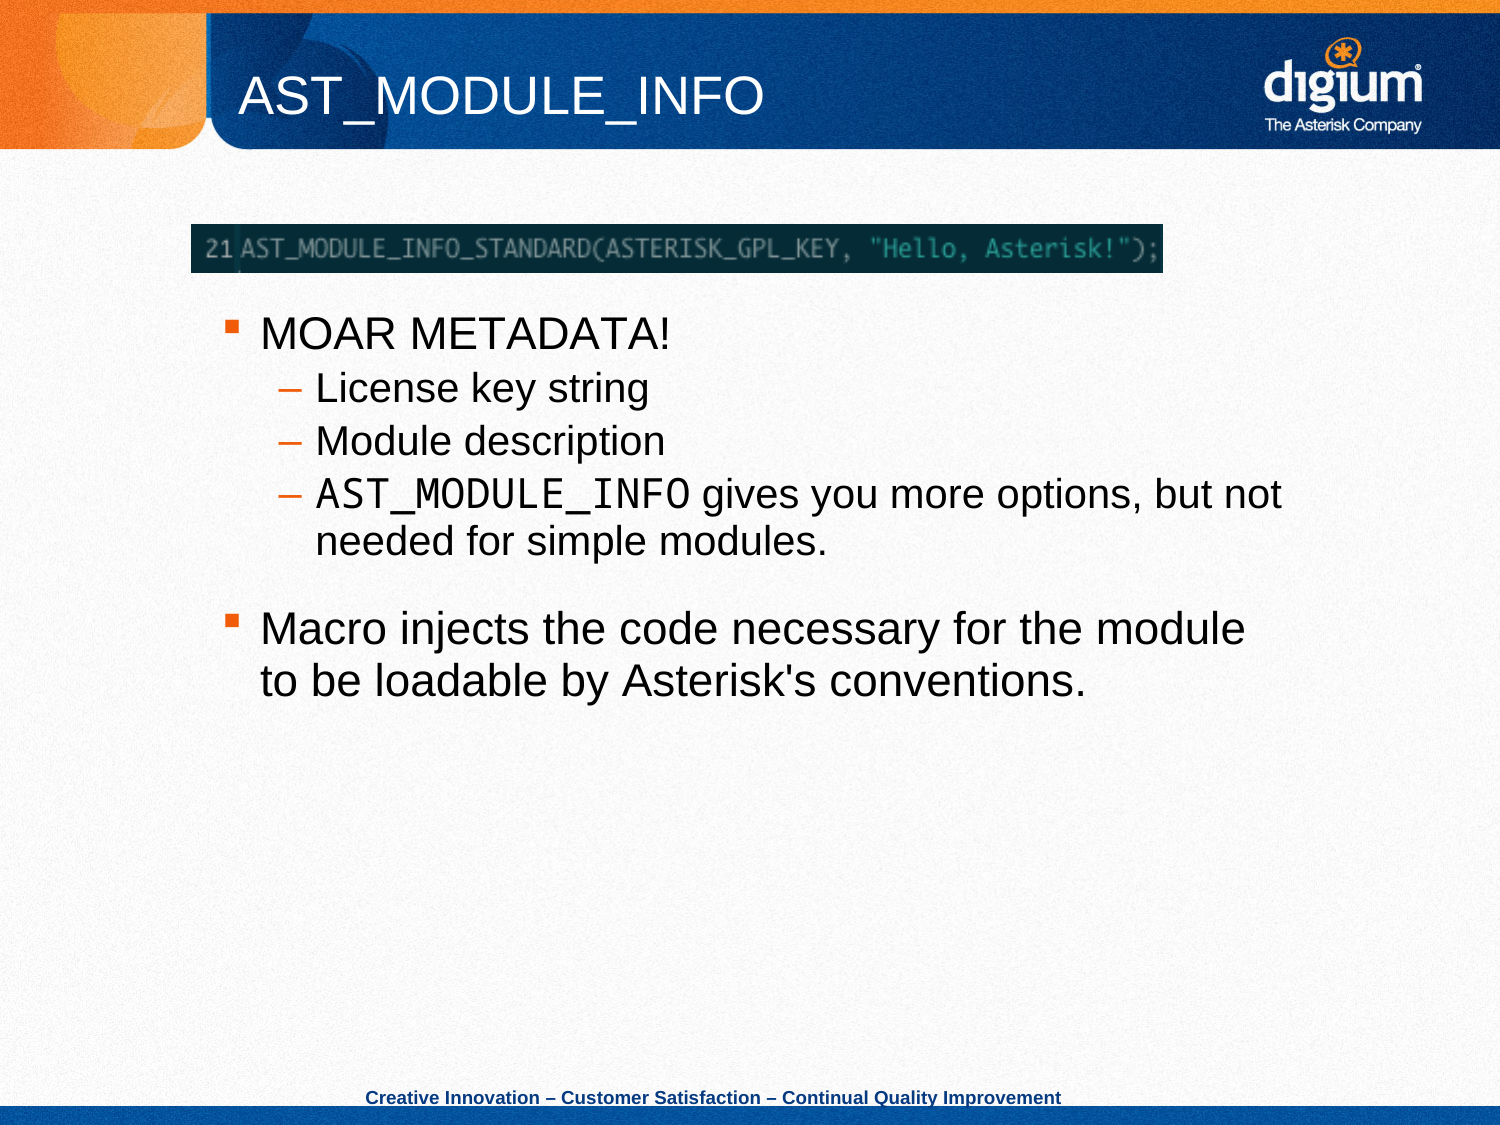

# AST_MODULE_INFO
MOAR METADATA!
License key string
Module description
AST_MODULE_INFO gives you more options, but not needed for simple modules.
Macro injects the code necessary for the module to be loadable by Asterisk's conventions.